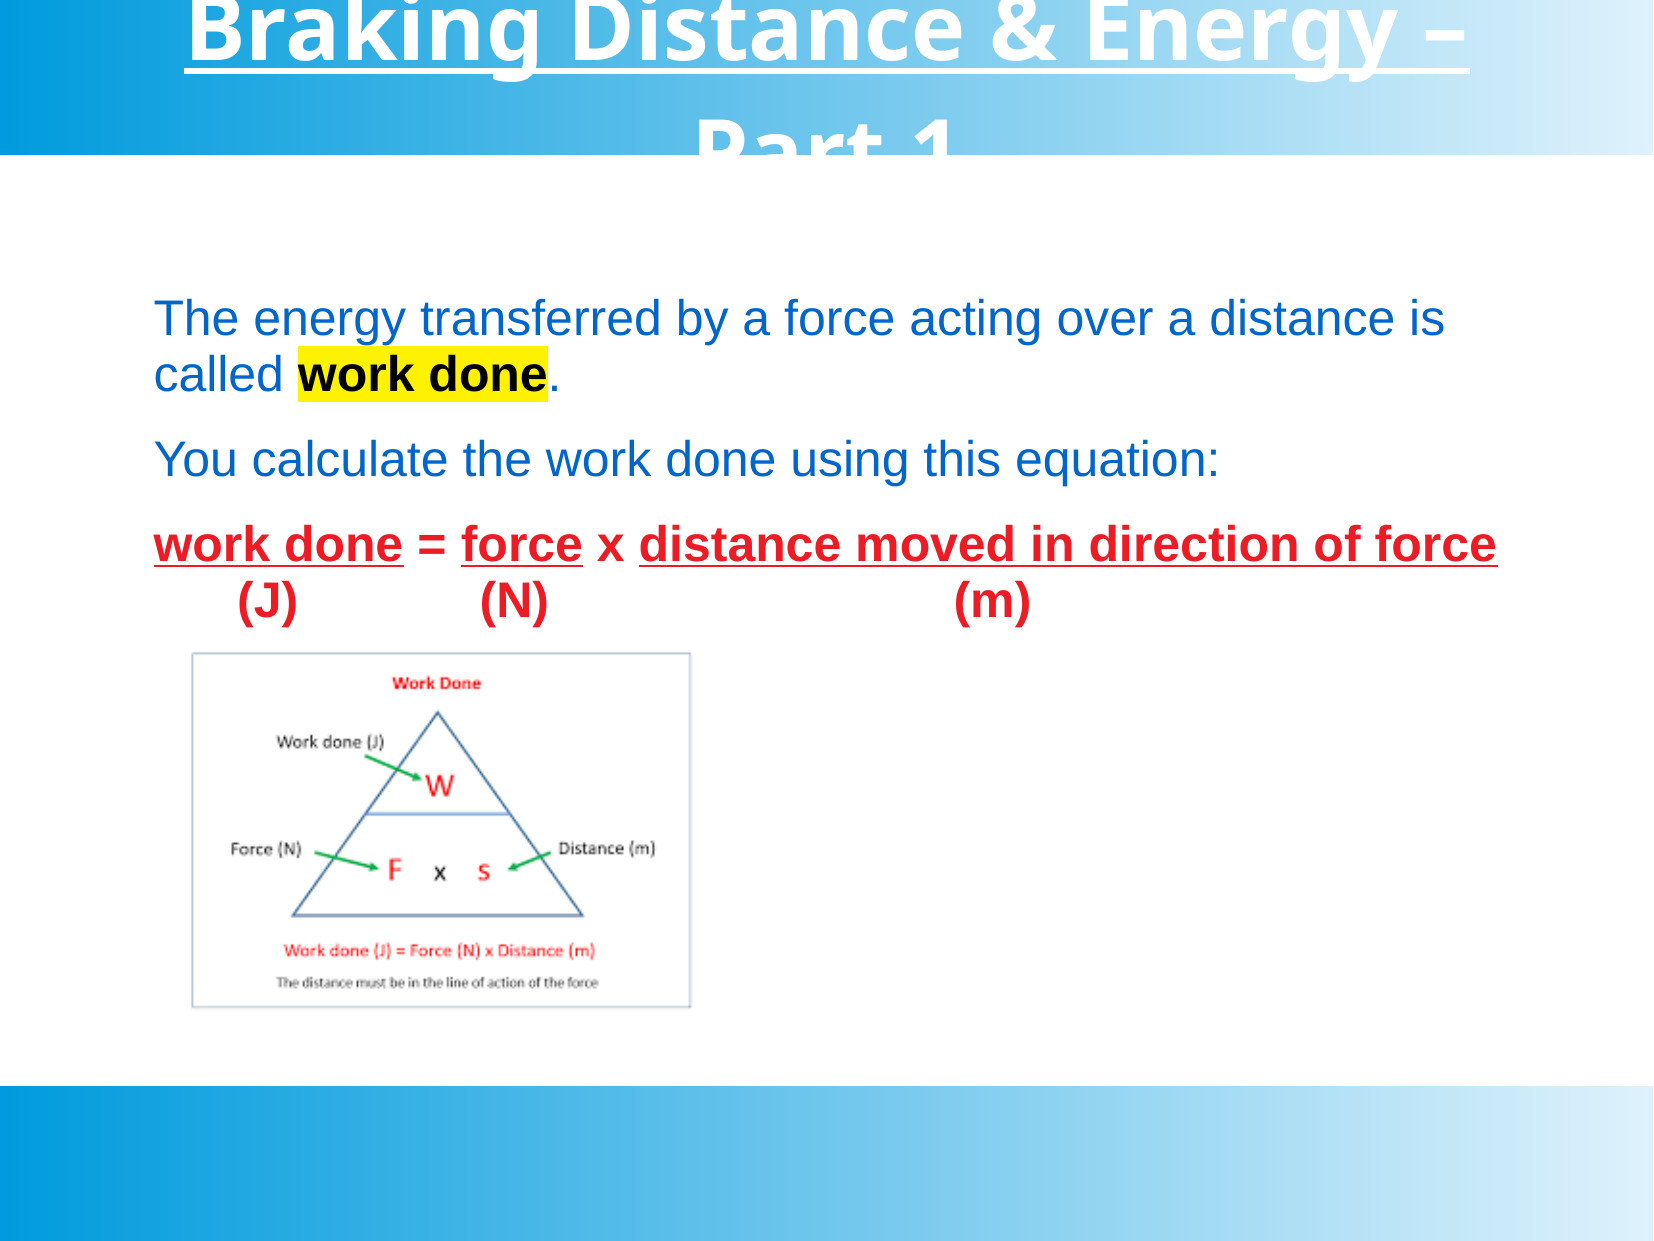

# Braking Distance & Energy – Part 1
The energy transferred by a force acting over a distance is called work done.
You calculate the work done using this equation:
work done = force x distance moved in direction of force
 (J) (N) (m)